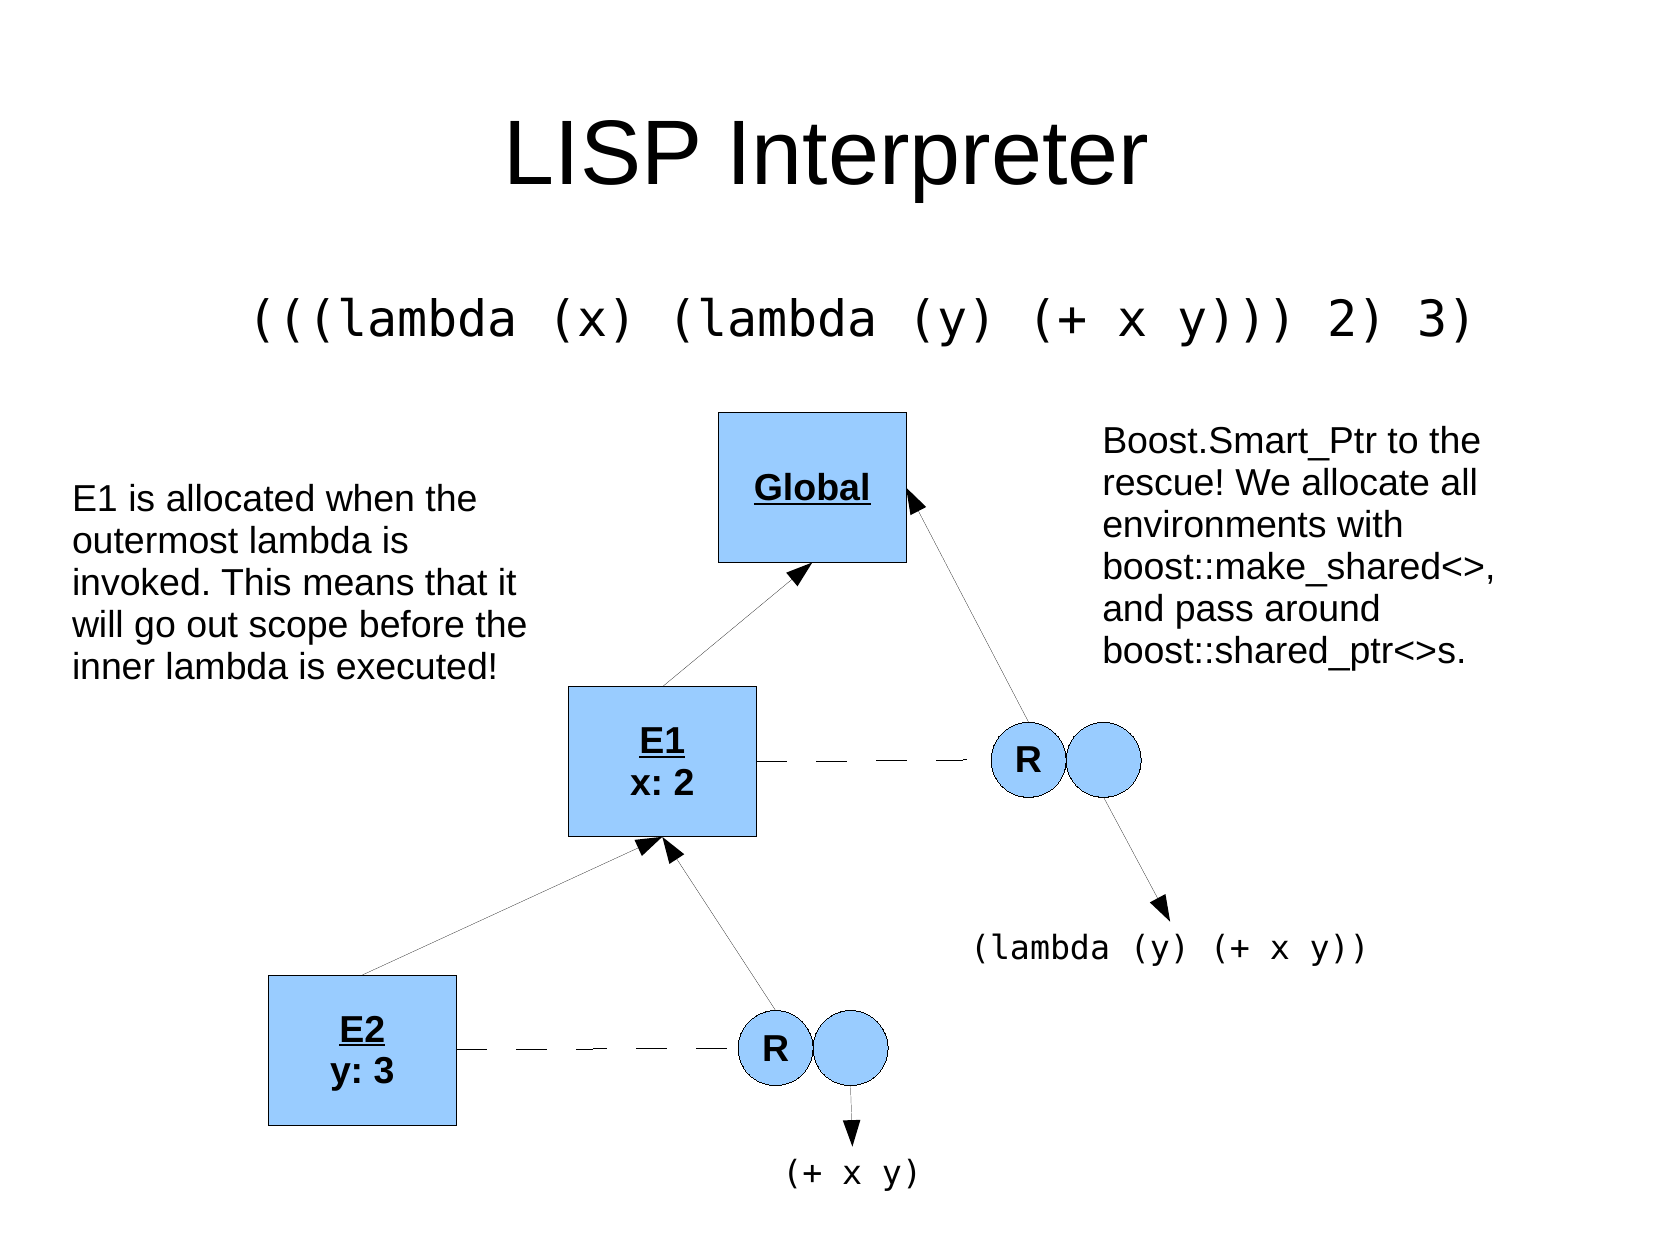

# LISP Interpreter
(((lambda (x) (lambda (y) (+ x y))) 2) 3)
Global
Boost.Smart_Ptr to the rescue! We allocate all environments with boost::make_shared<>, and pass around boost::shared_ptr<>s.
E1 is allocated when the outermost lambda is invoked. This means that it will go out scope before the inner lambda is executed!
E1
x: 2
R
(lambda (y) (+ x y))
E2
y: 3
R
(+ x y)